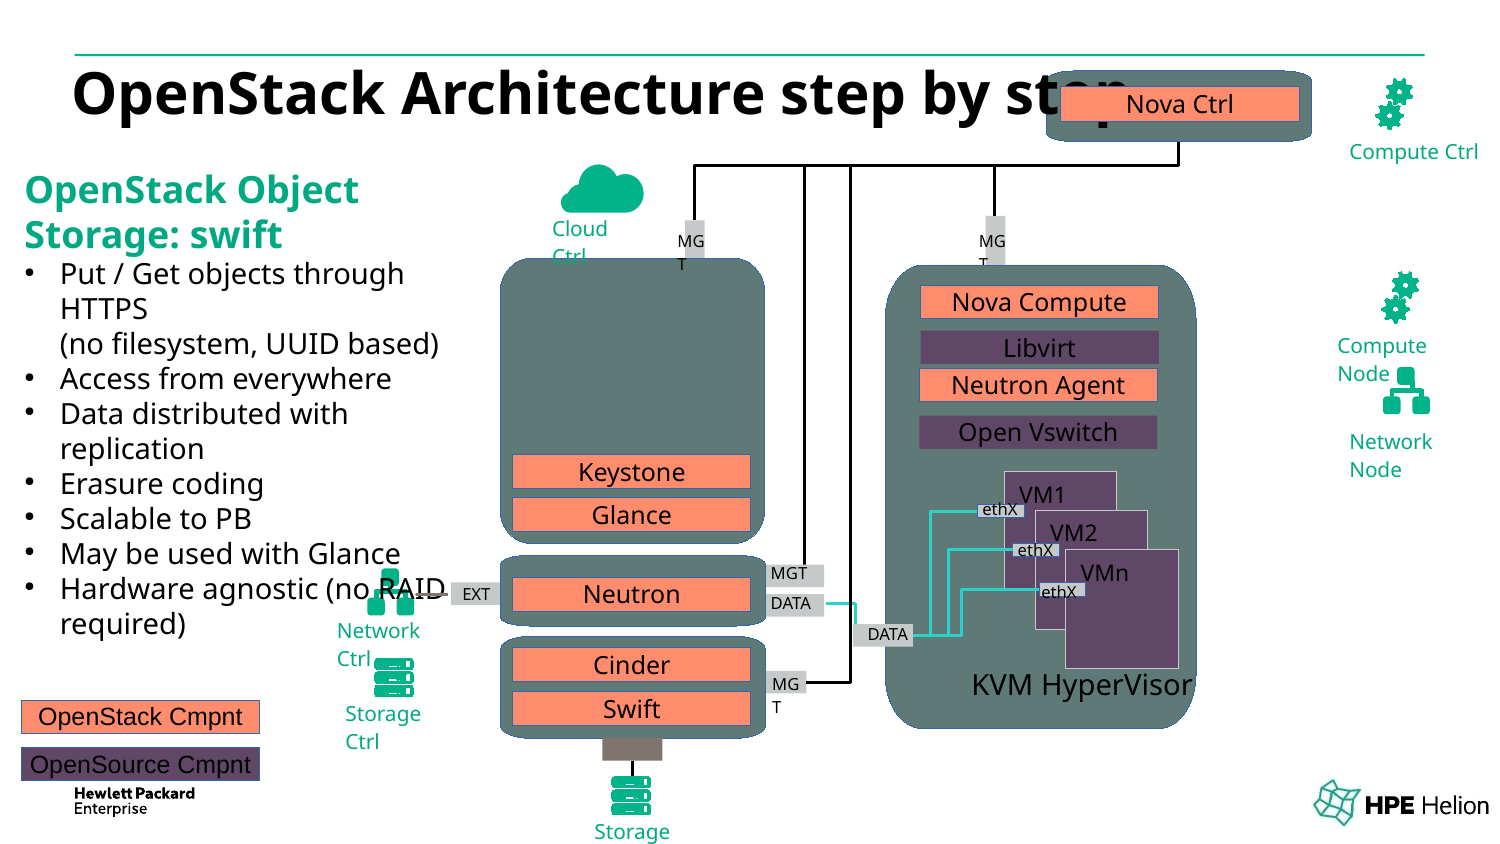

# OpenStack Architecture step by step
Compute Ctrl
Nova Ctrl
Cloud Ctrl
OpenStack Object Storage: swift
Put / Get objects through HTTPS
(no filesystem, UUID based)
Access from everywhere
Data distributed with replication
Erasure coding
Scalable to PB
May be used with Glance
Hardware agnostic (no RAID required)
MGT
MGT
 KVM HyperVisor
Compute Node
Nova Compute
Libvirt
Network Node
Neutron Agent
Open Vswitch
Keystone
VM1
ethX
Glance
VM2
ethX
VMn
MGT
Network Ctrl
ethX
EXT
Neutron
DATA
DATA
Cinder
Storage Ctrl
MGT
Swift
OpenStack Cmpnt
OpenSource Cmpnt
Storage